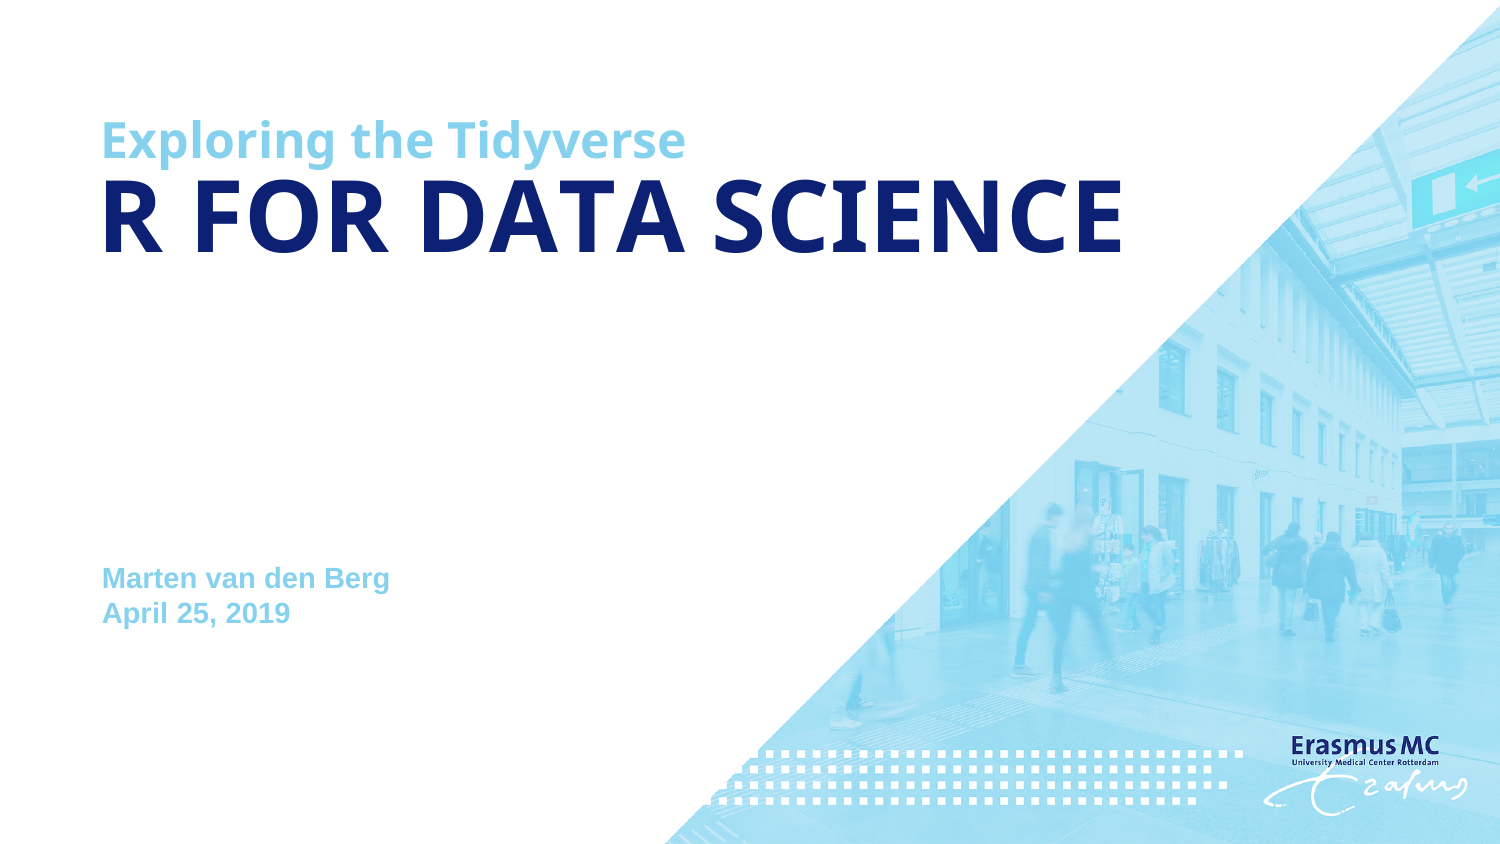

Exploring the Tidyverse
R for DATA SCIENCE
Marten van den Berg
April 25, 2019